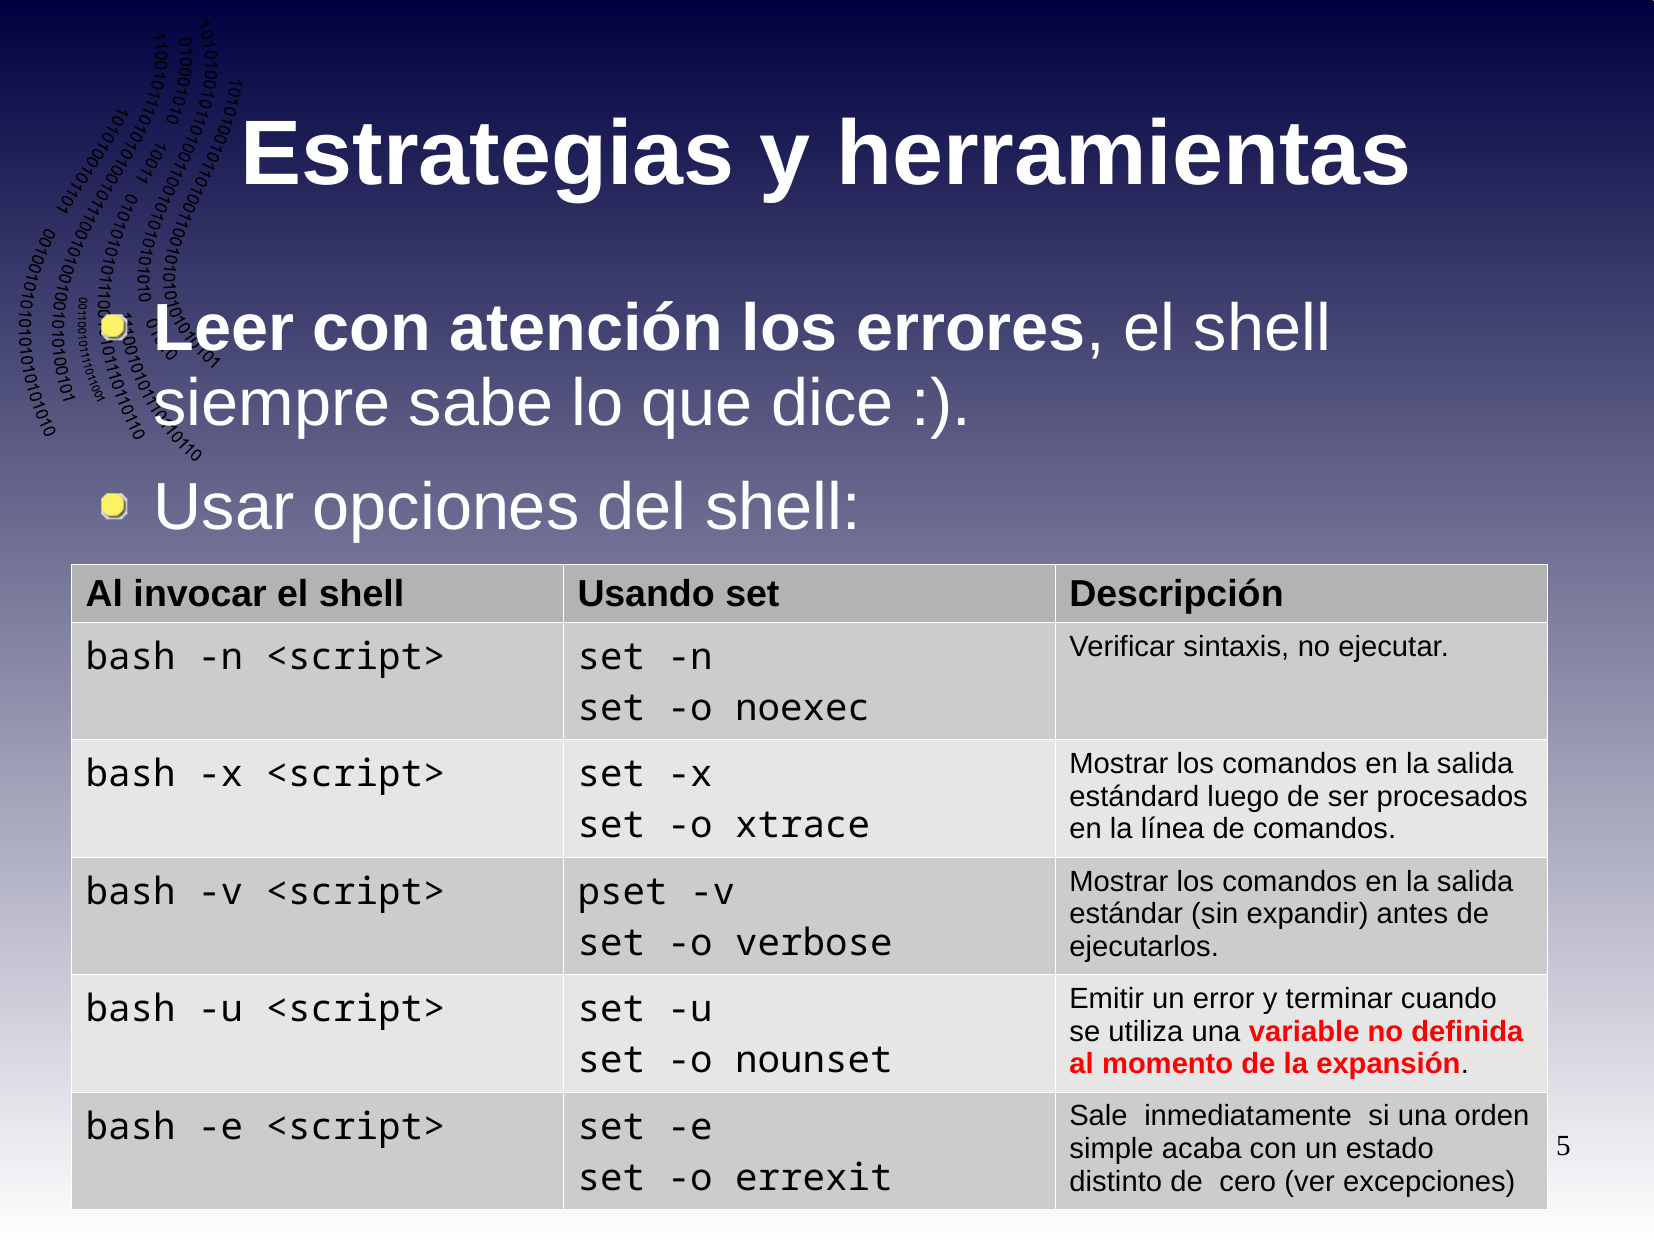

# Estrategias y herramientas
Leer con atención los errores, el shell siempre sabe lo que dice :).
Usar opciones del shell:
| Al invocar el shell | Usando set | Descripción |
| --- | --- | --- |
| bash -n <script> | set -n set -o noexec | Verificar sintaxis, no ejecutar. |
| bash -x <script> | set -x set -o xtrace | Mostrar los comandos en la salida estándard luego de ser procesados en la línea de comandos. |
| bash -v <script> | pset -v set -o verbose | Mostrar los comandos en la salida estándar (sin expandir) antes de ejecutarlos. |
| bash -u <script> | set -u set -o nounset | Emitir un error y terminar cuando se utiliza una variable no definida al momento de la expansión. |
| bash -e <script> | set -e set -o errexit | Sale inmediatamente si una orden simple acaba con un estado distinto de cero (ver excepciones) |
Automatización y Scripting - 2020
5